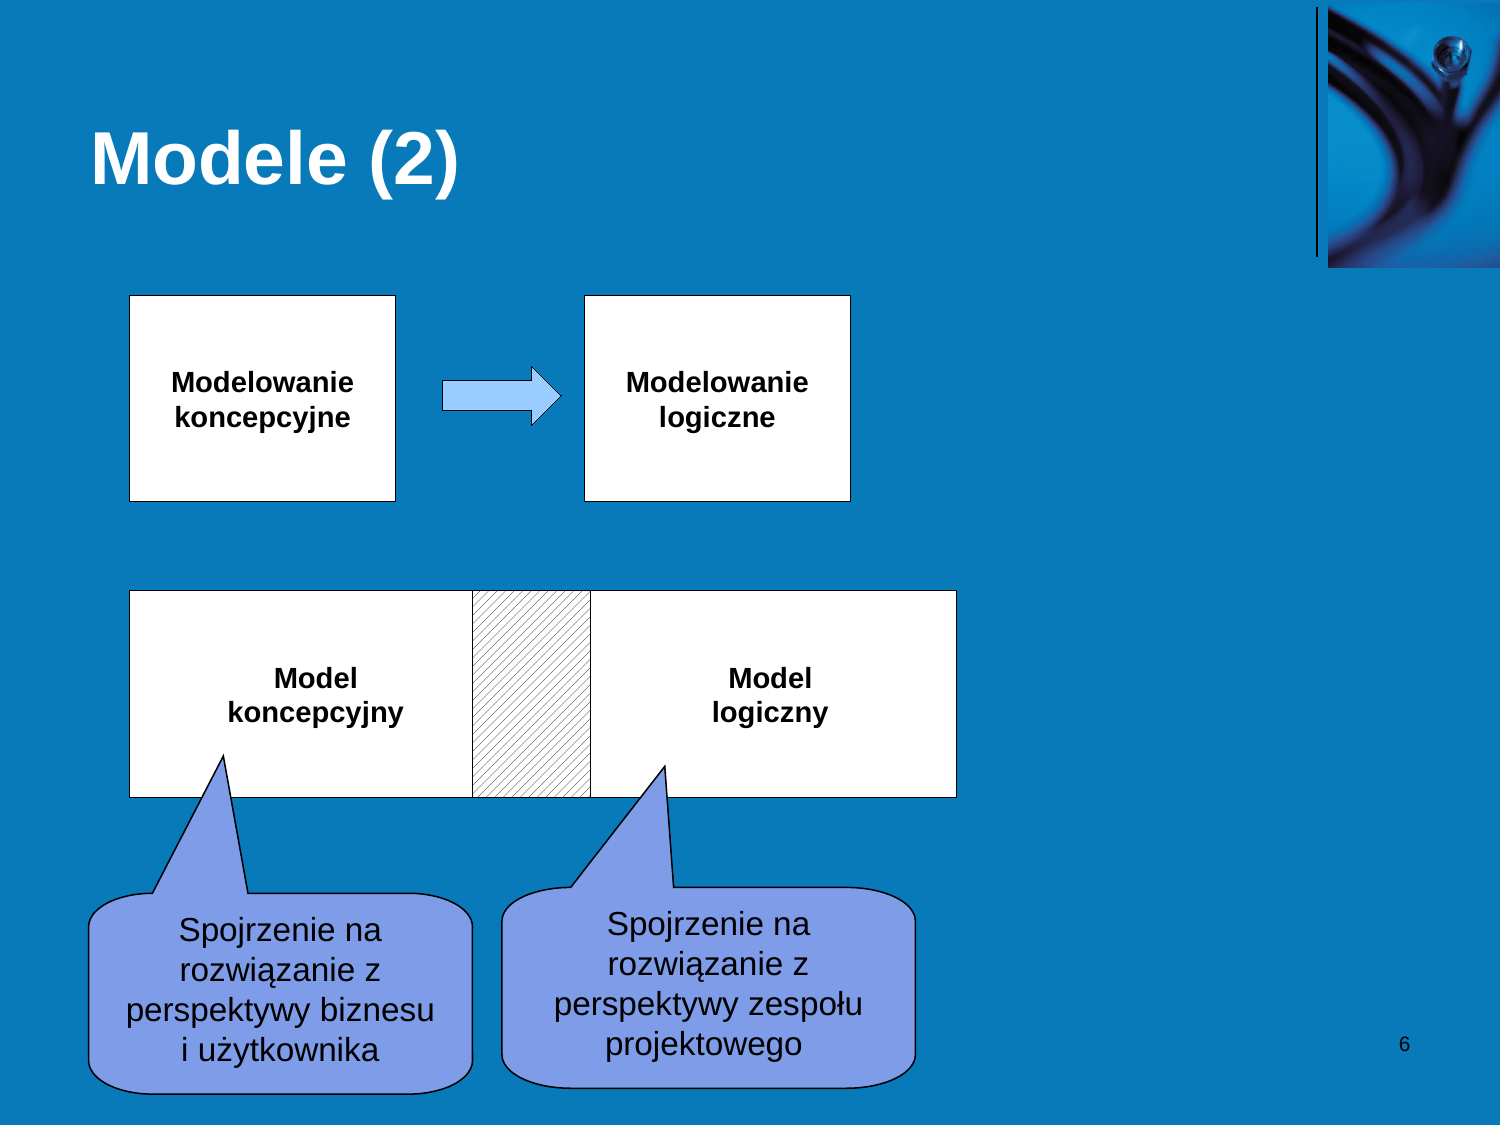

# Modele (2)
Modelowanie
koncepcyjne
Modelowanie
logiczne
Model
koncepcyjny
Model
logiczny
Spojrzenie na rozwiązanie z perspektywy zespołu projektowego
Spojrzenie na rozwiązanie z perspektywy biznesu i użytkownika
6